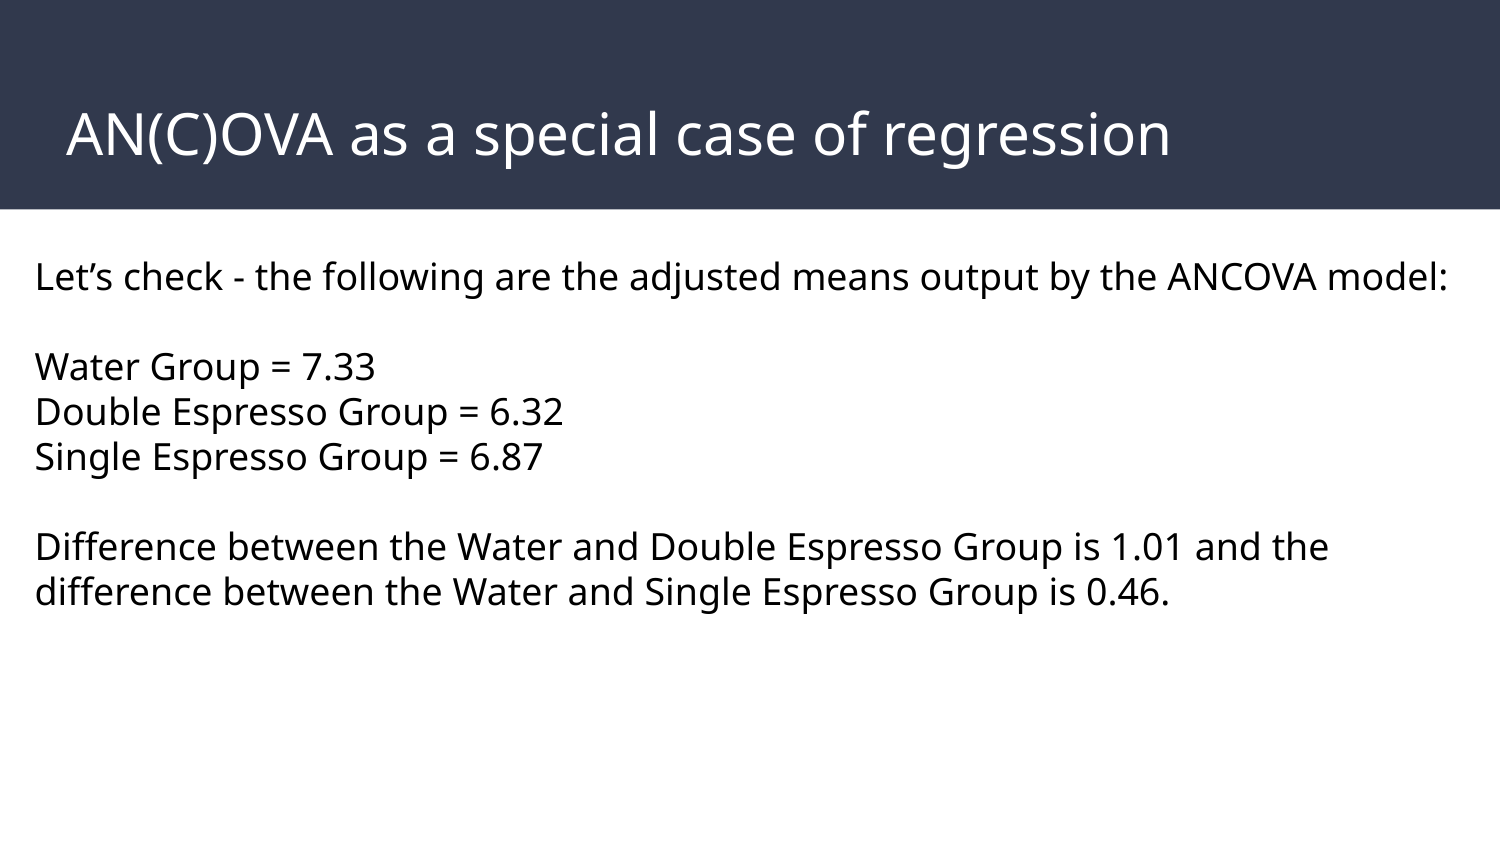

# AN(C)OVA as a special case of regression
Let’s check - the following are the adjusted means output by the ANCOVA model:
Water Group = 7.33
Double Espresso Group = 6.32
Single Espresso Group = 6.87
Difference between the Water and Double Espresso Group is 1.01 and the difference between the Water and Single Espresso Group is 0.46.